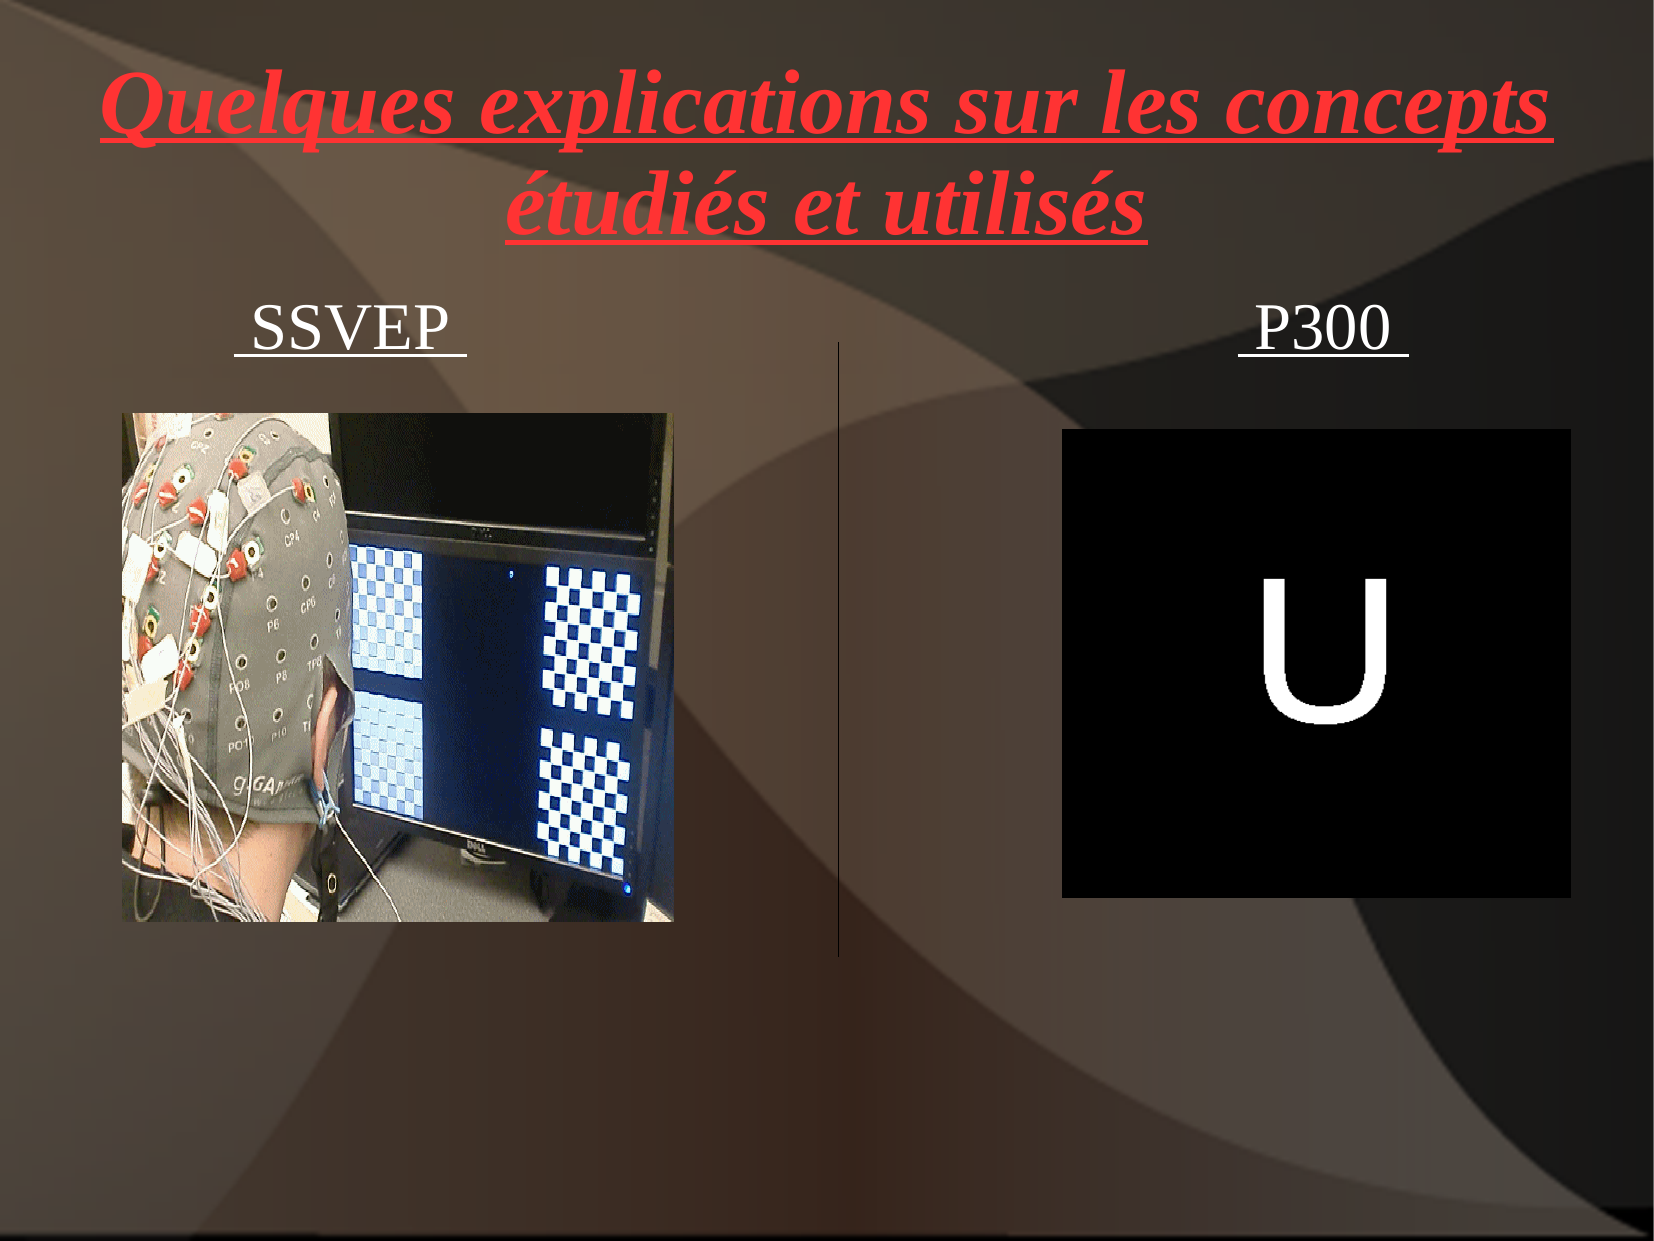

# Quelques explications sur les concepts étudiés et utilisés
 SSVEP   P300